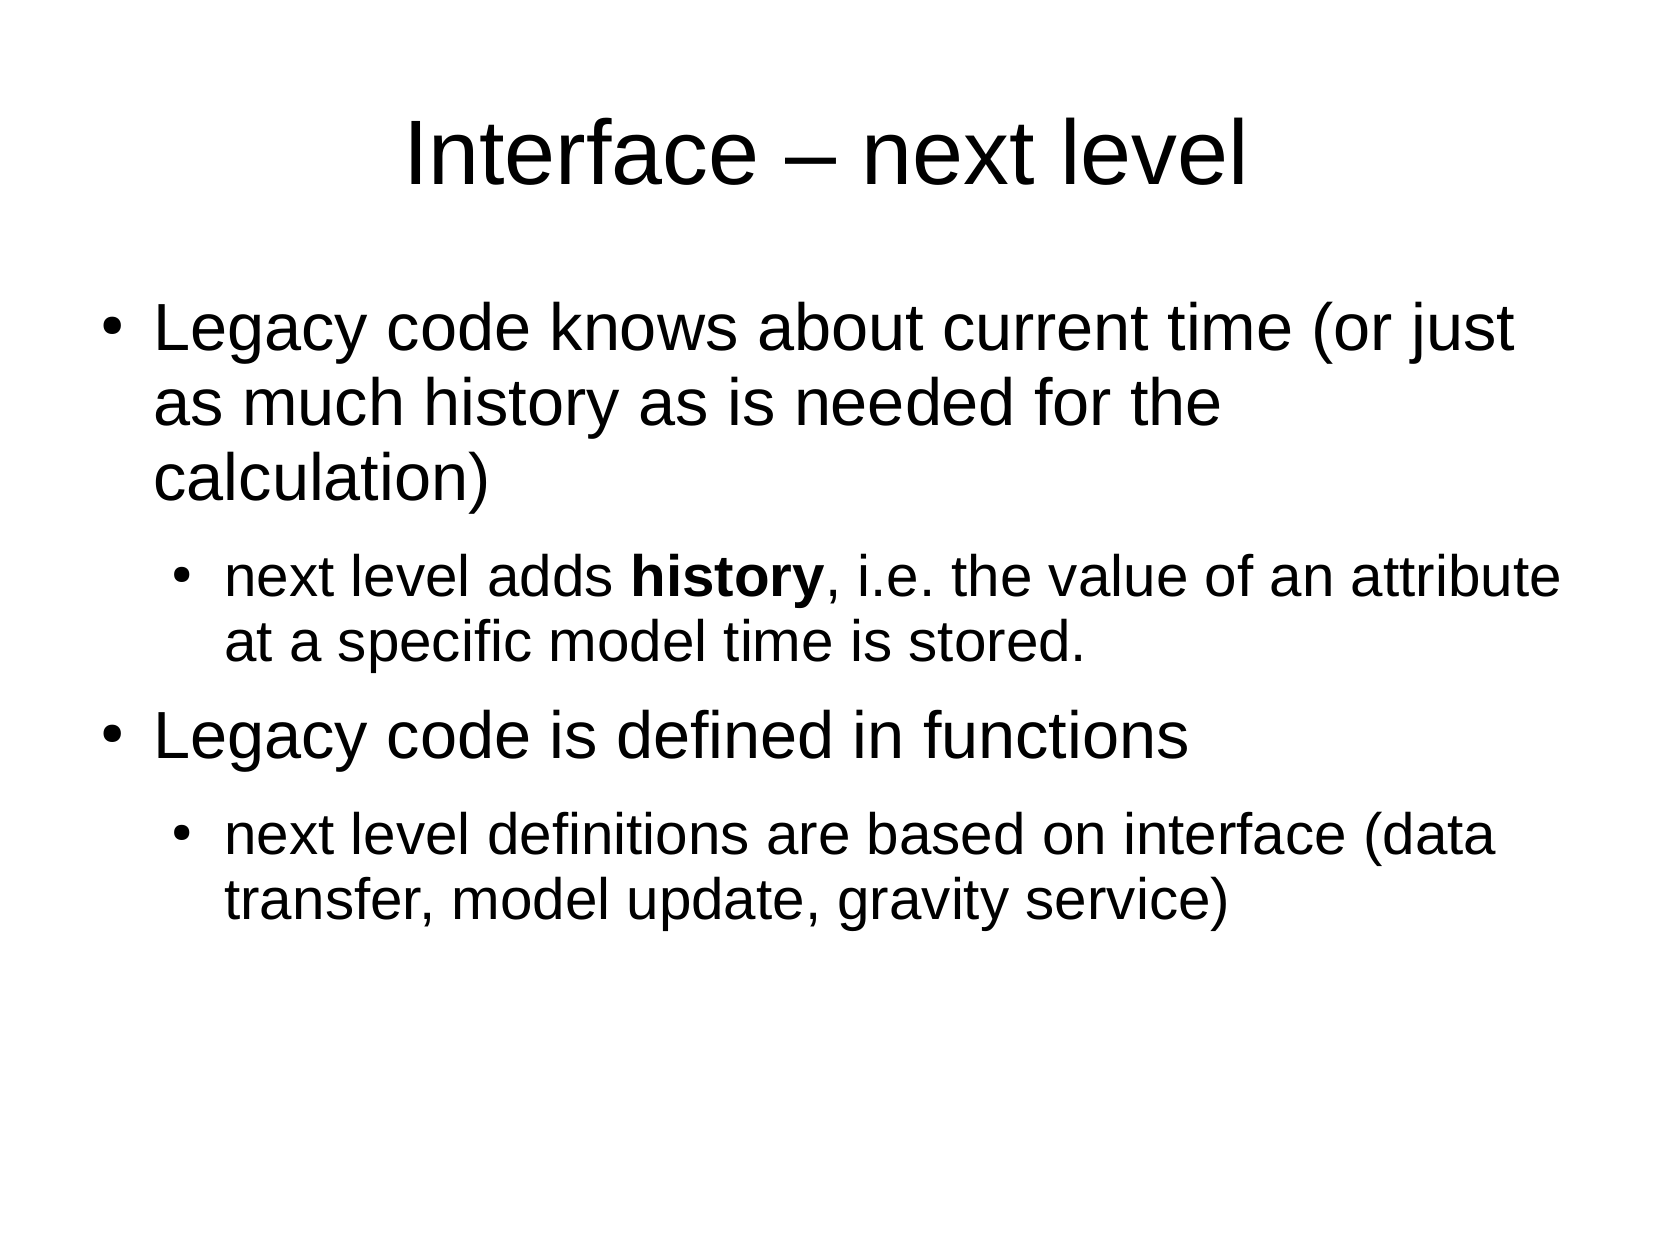

# Interface – next level
Legacy code knows about current time (or just as much history as is needed for the calculation)
next level adds history, i.e. the value of an attribute at a specific model time is stored.
Legacy code is defined in functions
next level definitions are based on interface (data transfer, model update, gravity service)